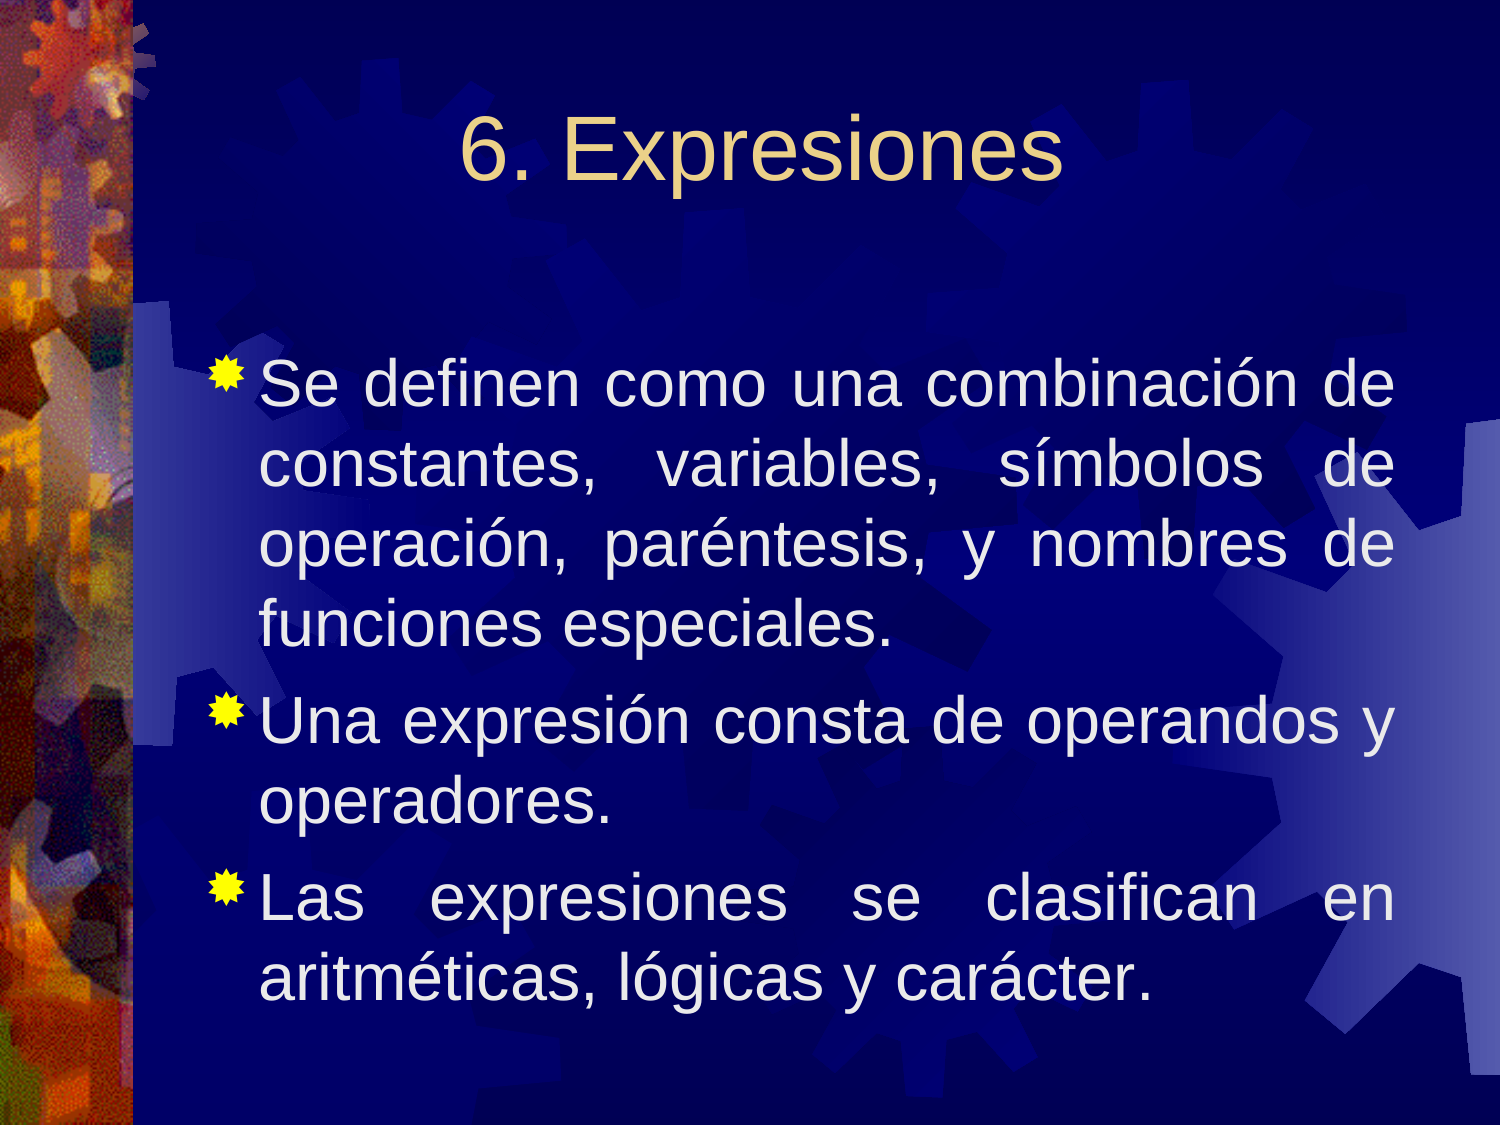

# 6. Expresiones
Se definen como una combinación de constantes, variables, símbolos de operación, paréntesis, y nombres de funciones especiales.
Una expresión consta de operandos y operadores.
Las expresiones se clasifican en aritméticas, lógicas y carácter.